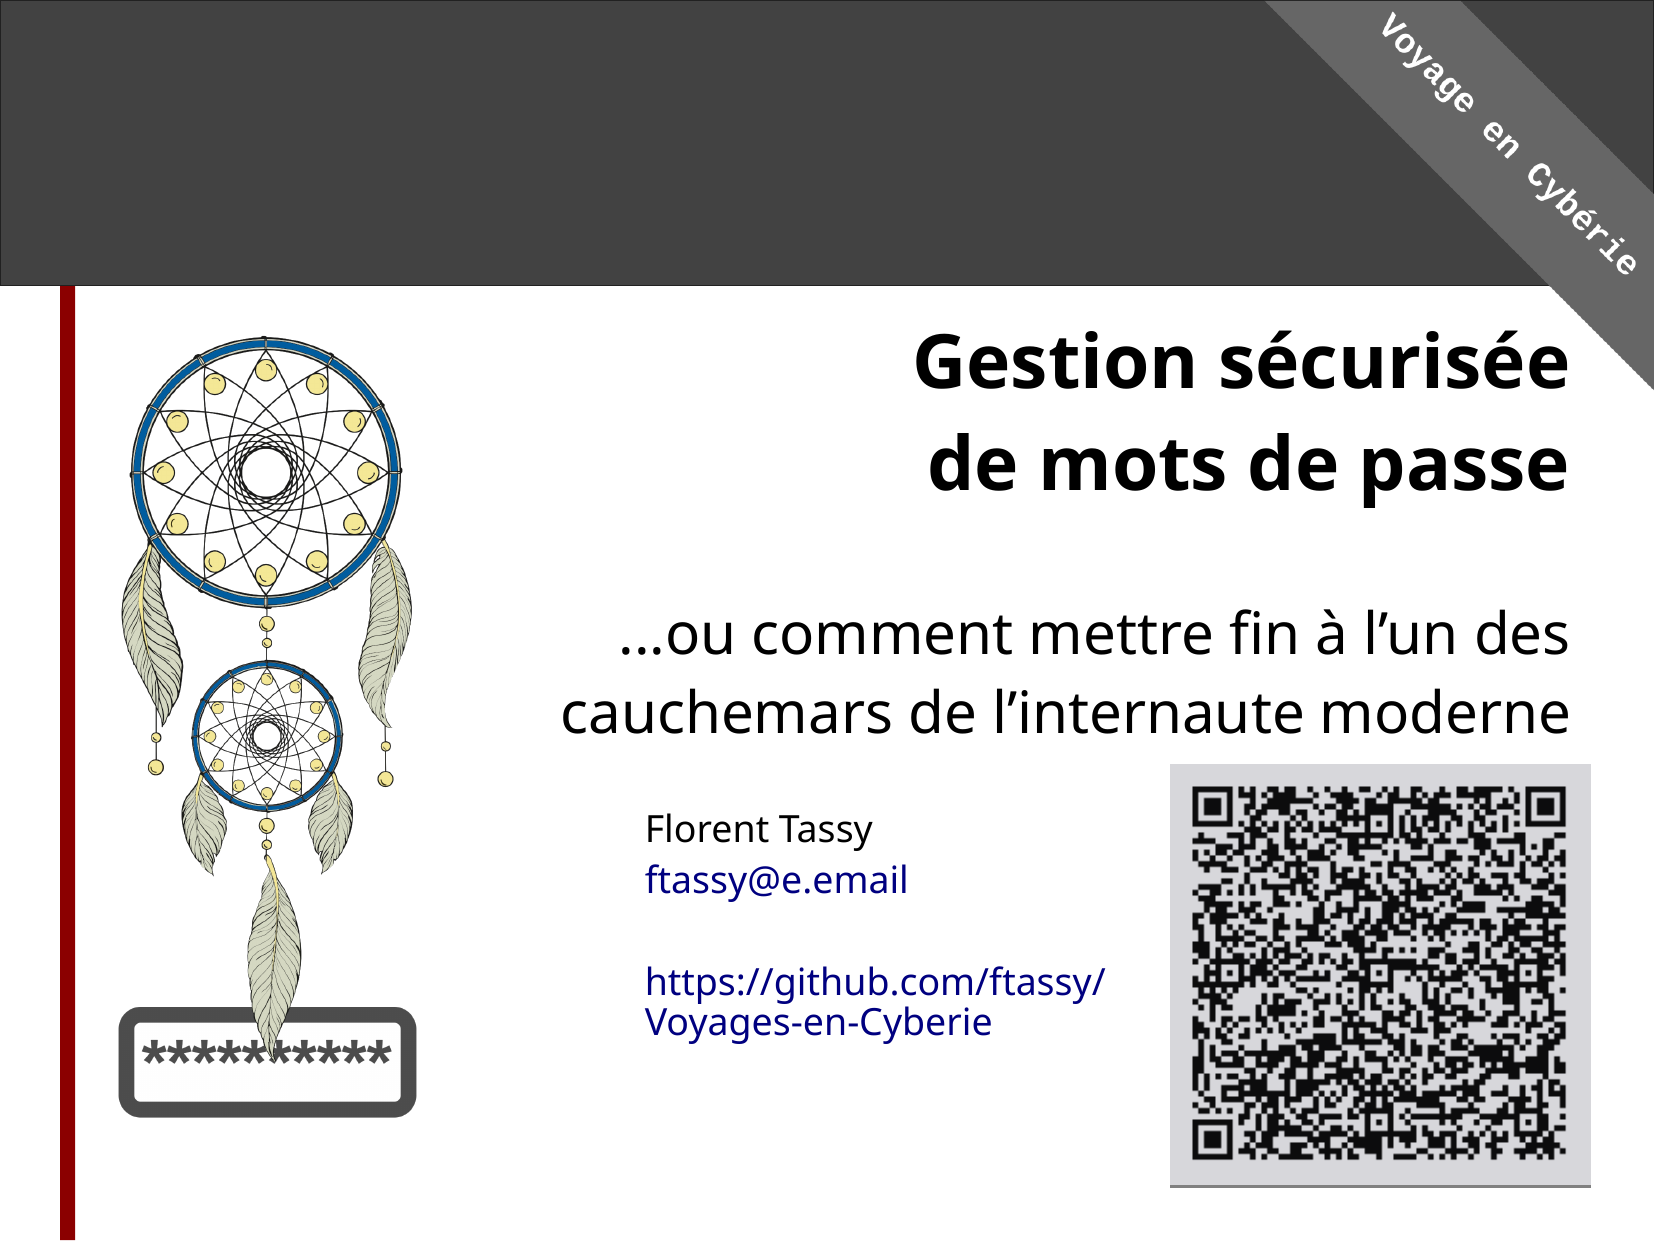

# Gestion sécurisée
de mots de passe
...ou comment mettre fin à l’un des
cauchemars de l’internaute moderne
Florent Tassy
ftassy@e.email
https://github.com/ftassy/Voyages-en-Cyberie